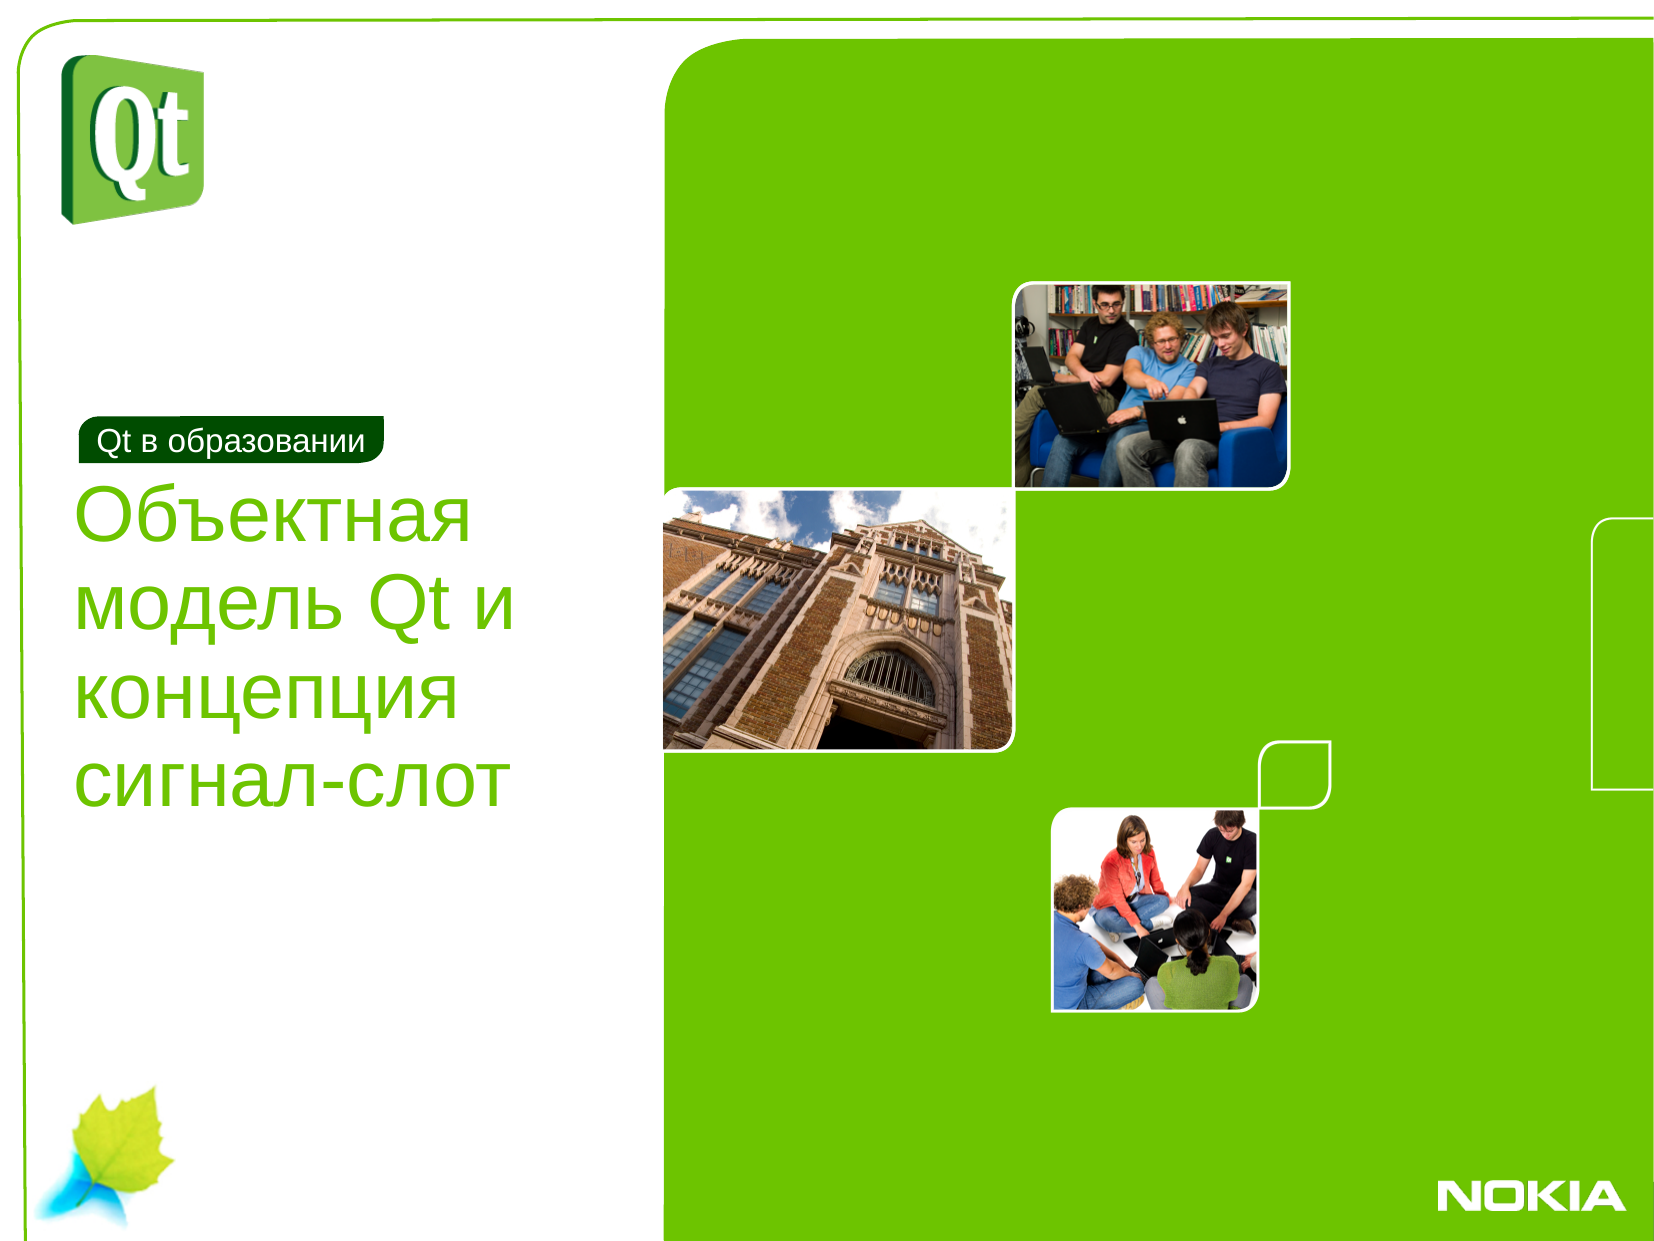

.
Qt в образовании
Объектная
модель Qt и
концепция
сигнал-слот